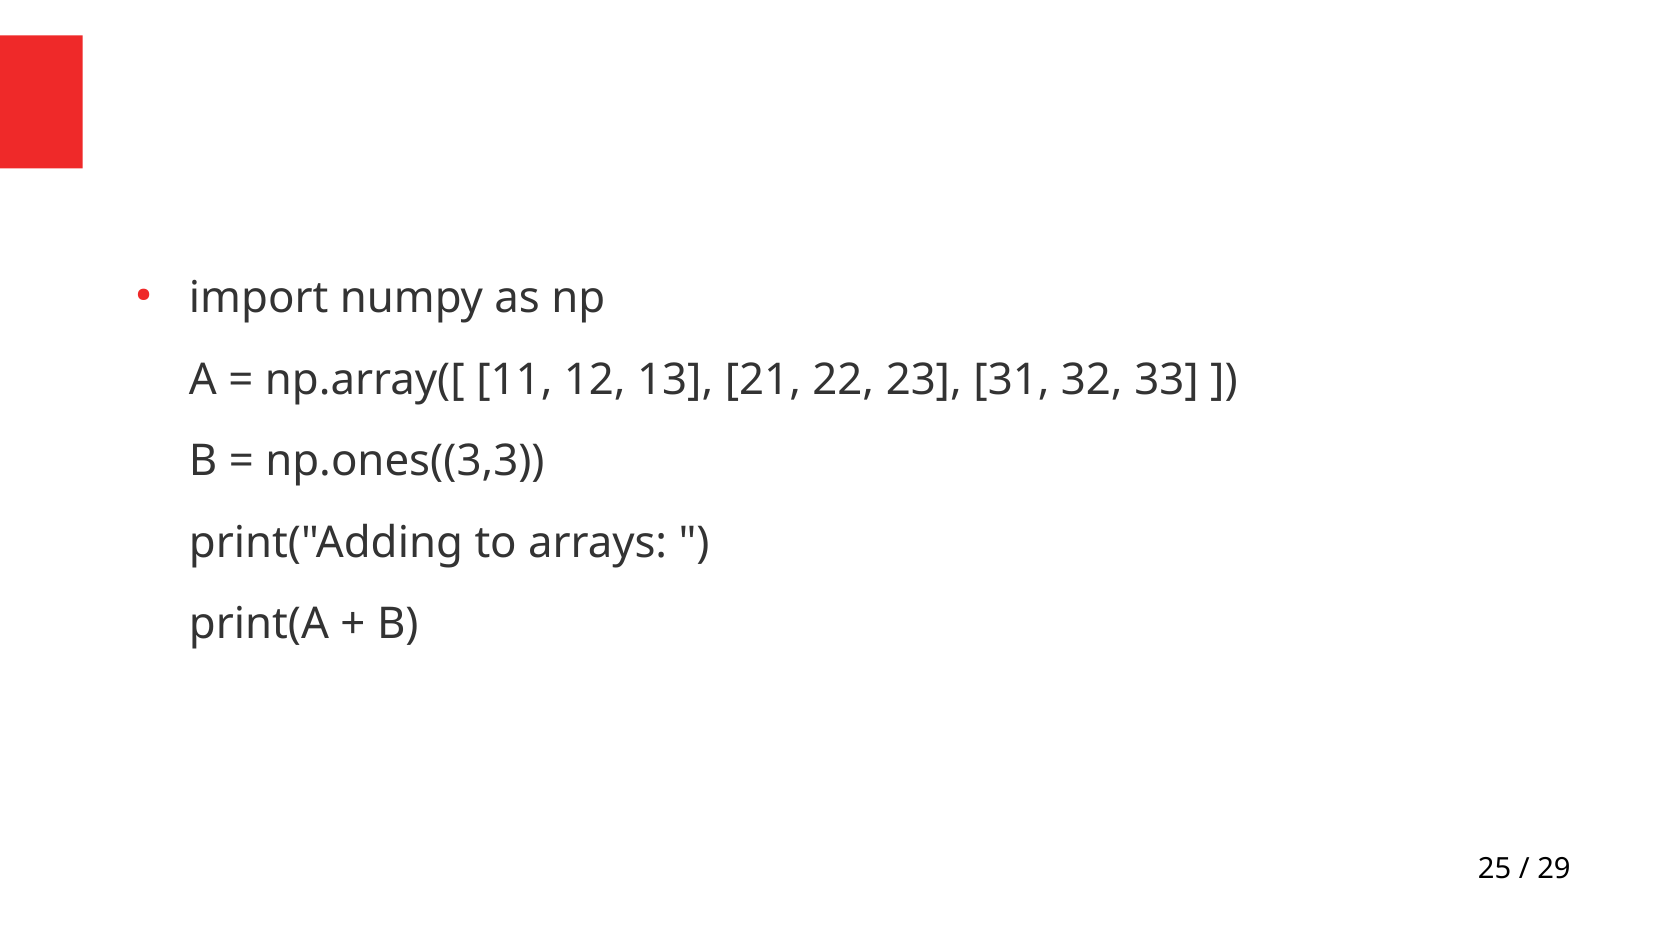

#
import numpy as np
A = np.array([ [11, 12, 13], [21, 22, 23], [31, 32, 33] ])
B = np.ones((3,3))
print("Adding to arrays: ")
print(A + B)
25